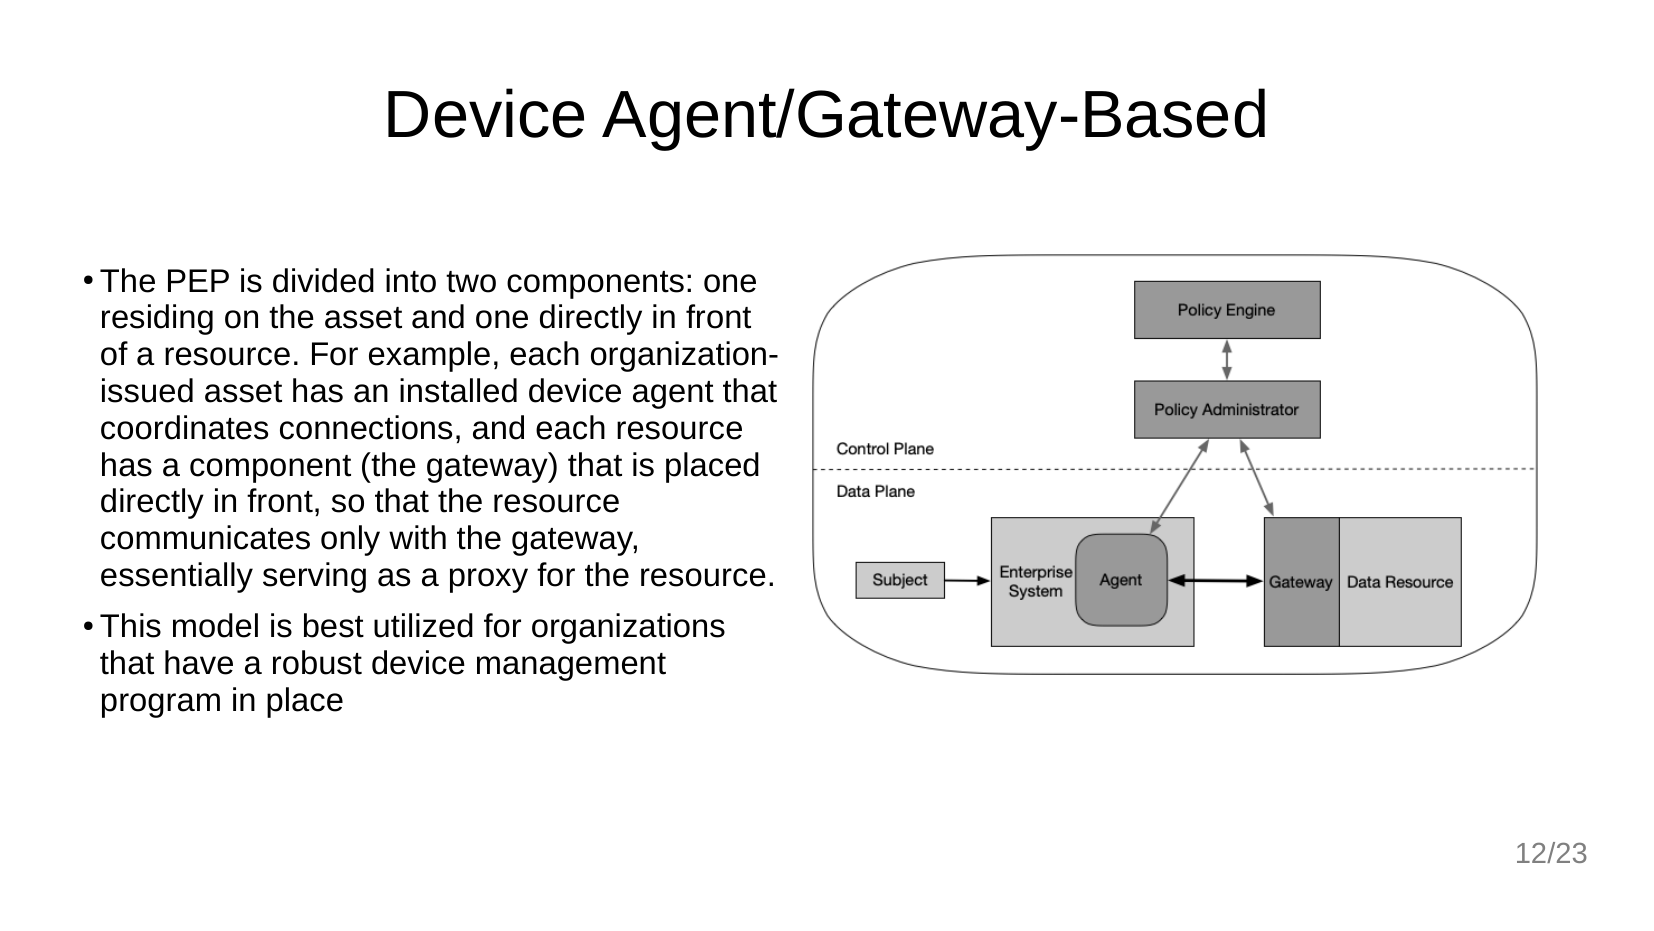

# Device Agent/Gateway-Based
The PEP is divided into two components: one residing on the asset and one directly in front of a resource. For example, each organization-issued asset has an installed device agent that coordinates connections, and each resource has a component (the gateway) that is placed directly in front, so that the resource communicates only with the gateway, essentially serving as a proxy for the resource.
This model is best utilized for organizations that have a robust device management program in place